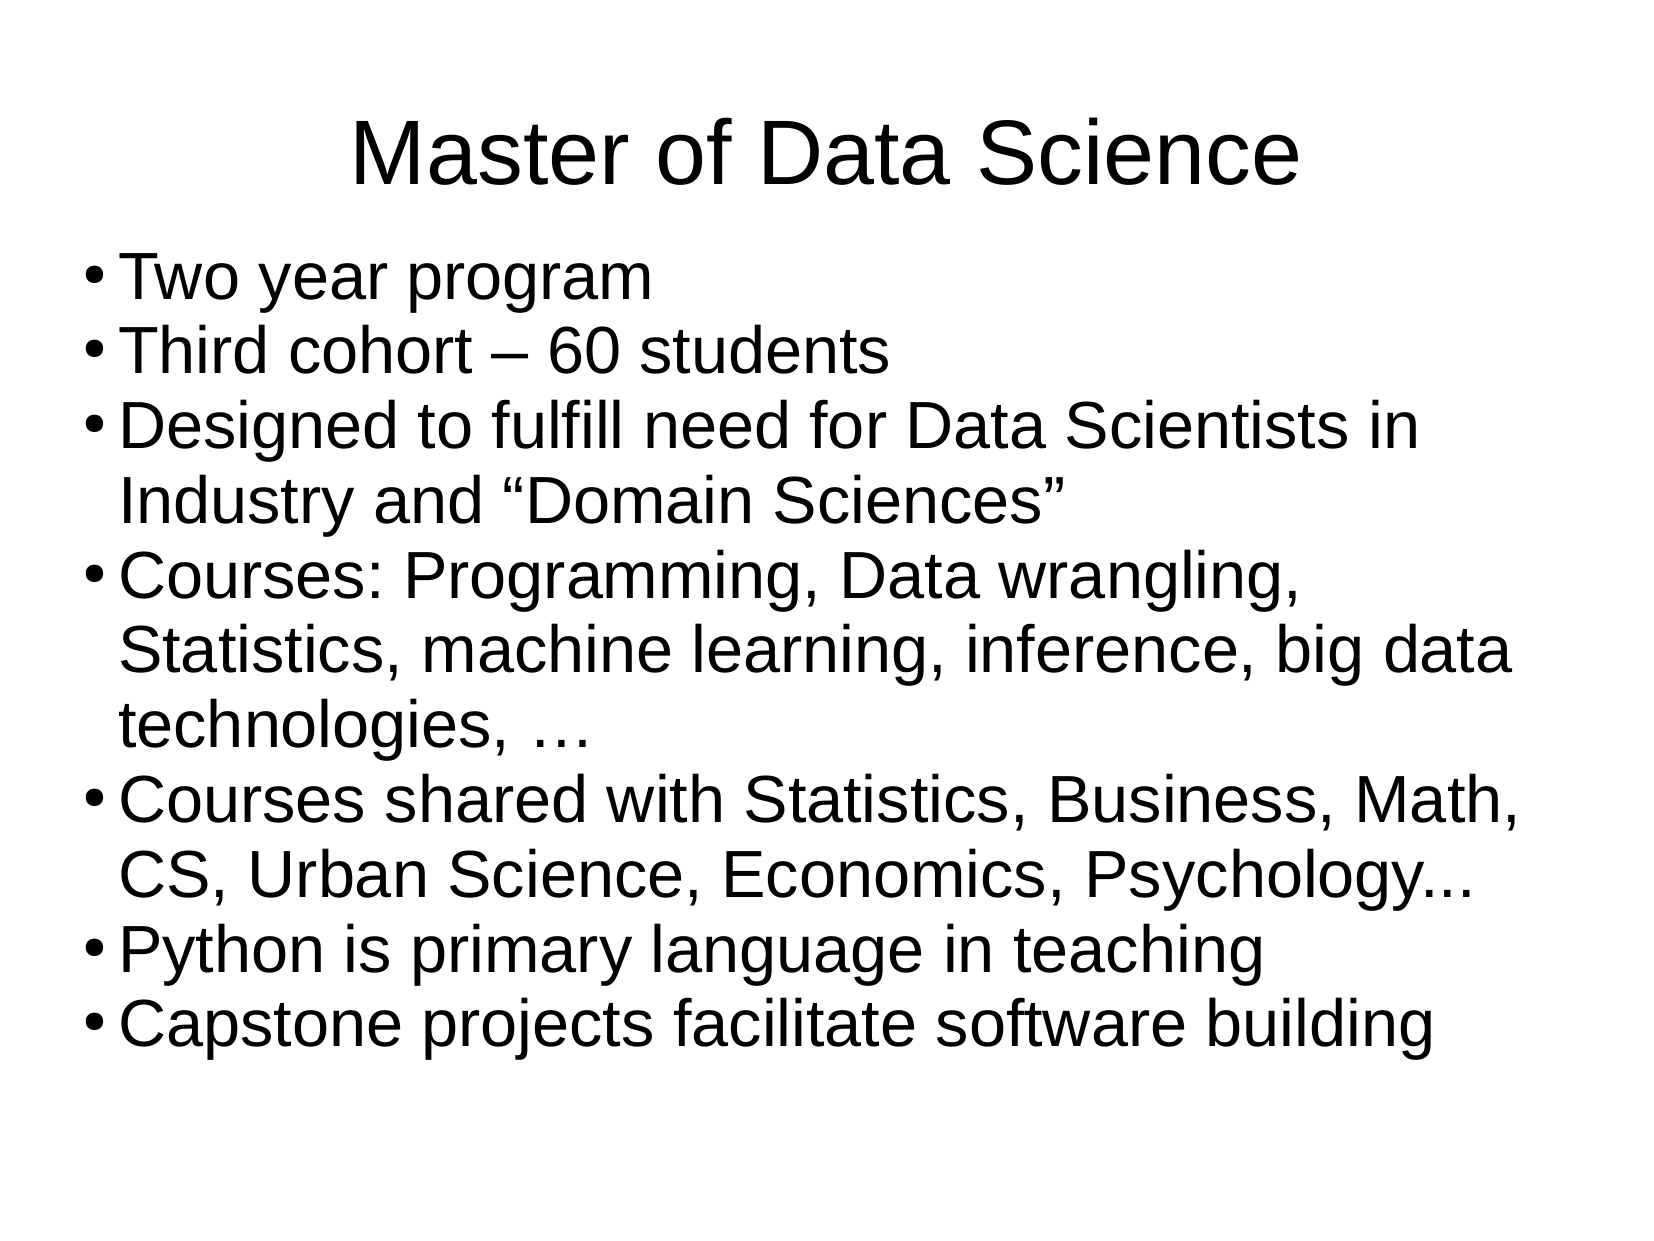

# Master of Data Science
Two year program
Third cohort – 60 students
Designed to fulfill need for Data Scientists in Industry and “Domain Sciences”
Courses: Programming, Data wrangling, Statistics, machine learning, inference, big data technologies, …
Courses shared with Statistics, Business, Math, CS, Urban Science, Economics, Psychology...
Python is primary language in teaching
Capstone projects facilitate software building